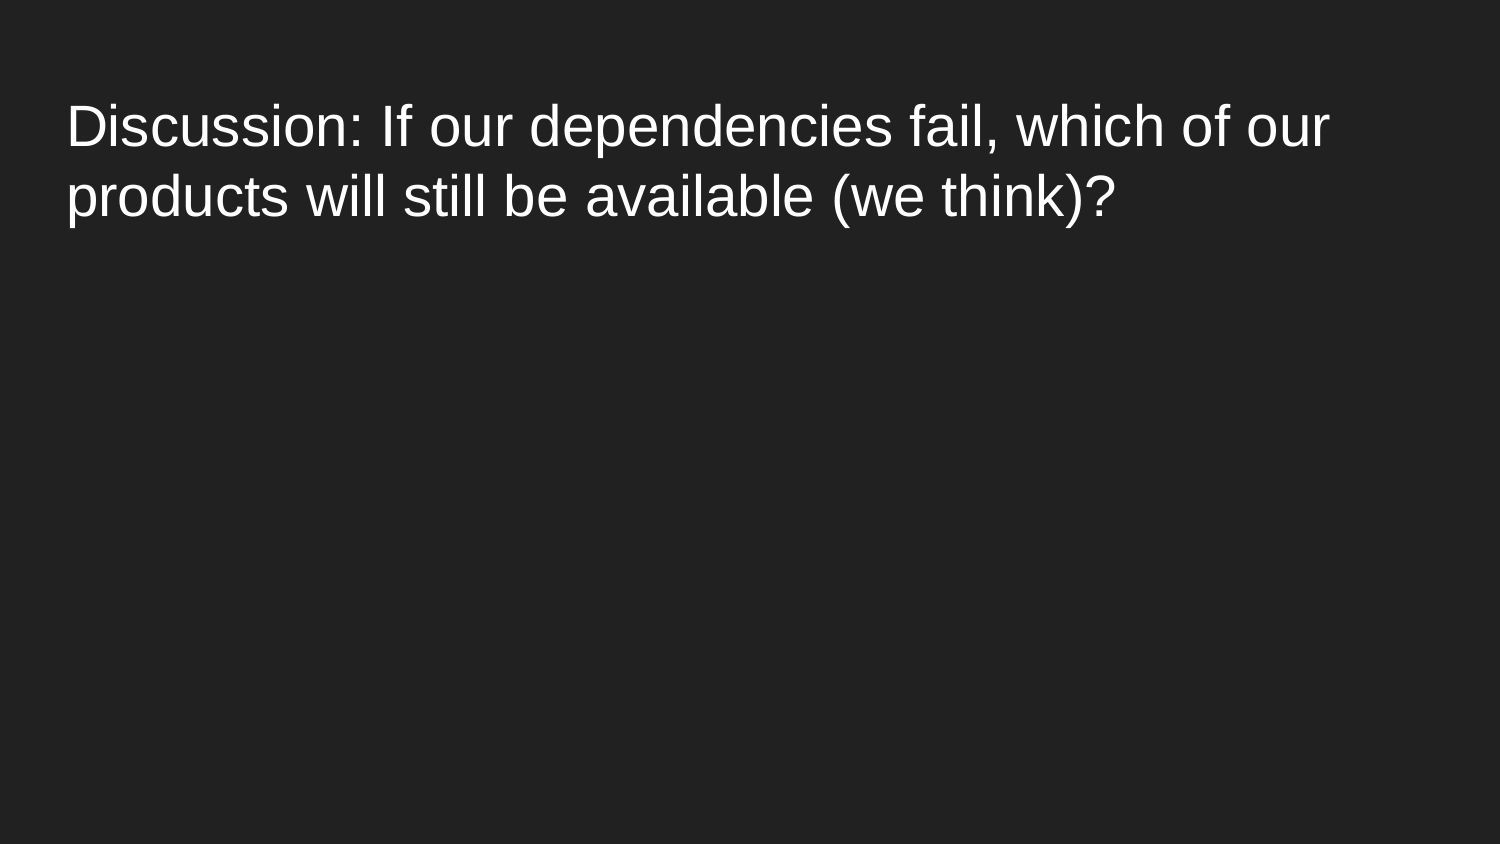

# Discussion: If our dependencies fail, which of our products will still be available (we think)?